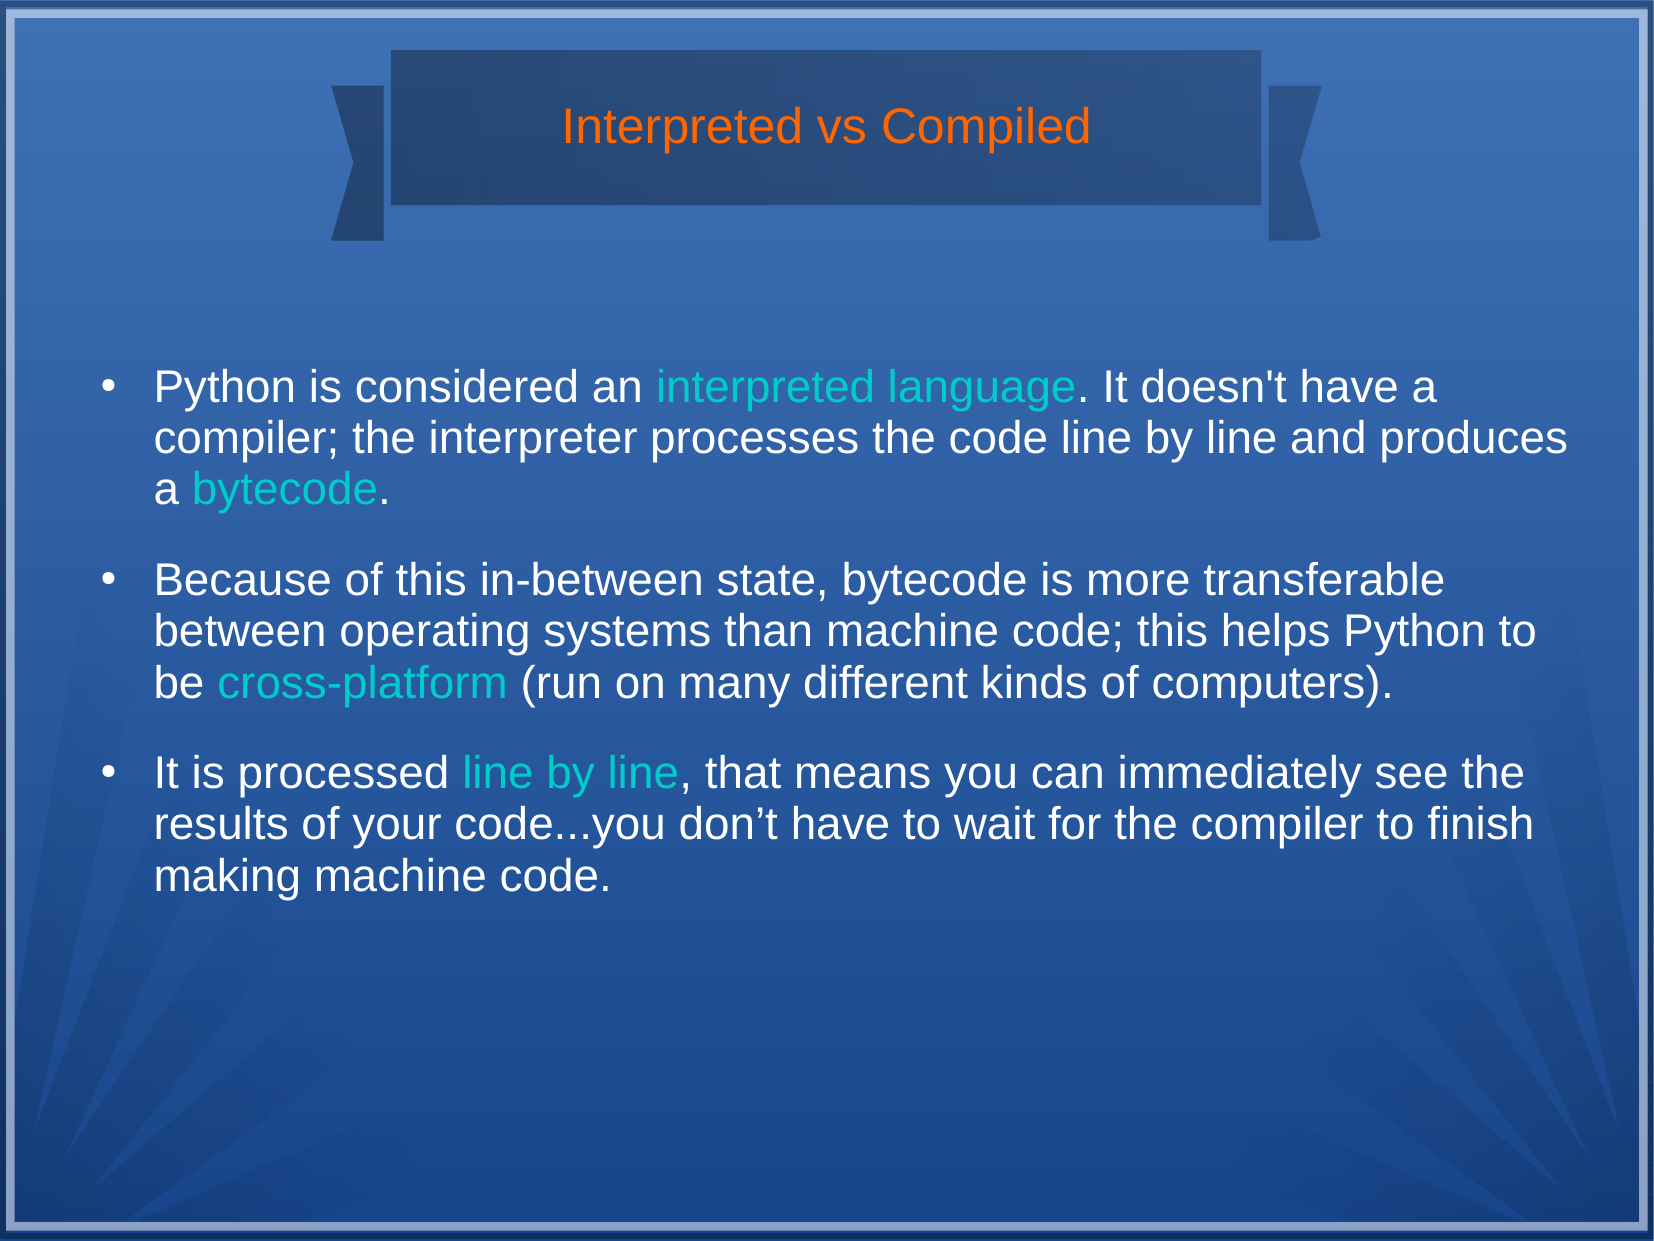

# Interpreted vs Compiled
Python is considered an interpreted language. It doesn't have a compiler; the interpreter processes the code line by line and produces a bytecode.
Because of this in-between state, bytecode is more transferable between operating systems than machine code; this helps Python to be cross-platform (run on many different kinds of computers).
It is processed line by line, that means you can immediately see the results of your code...you don’t have to wait for the compiler to finish making machine code.